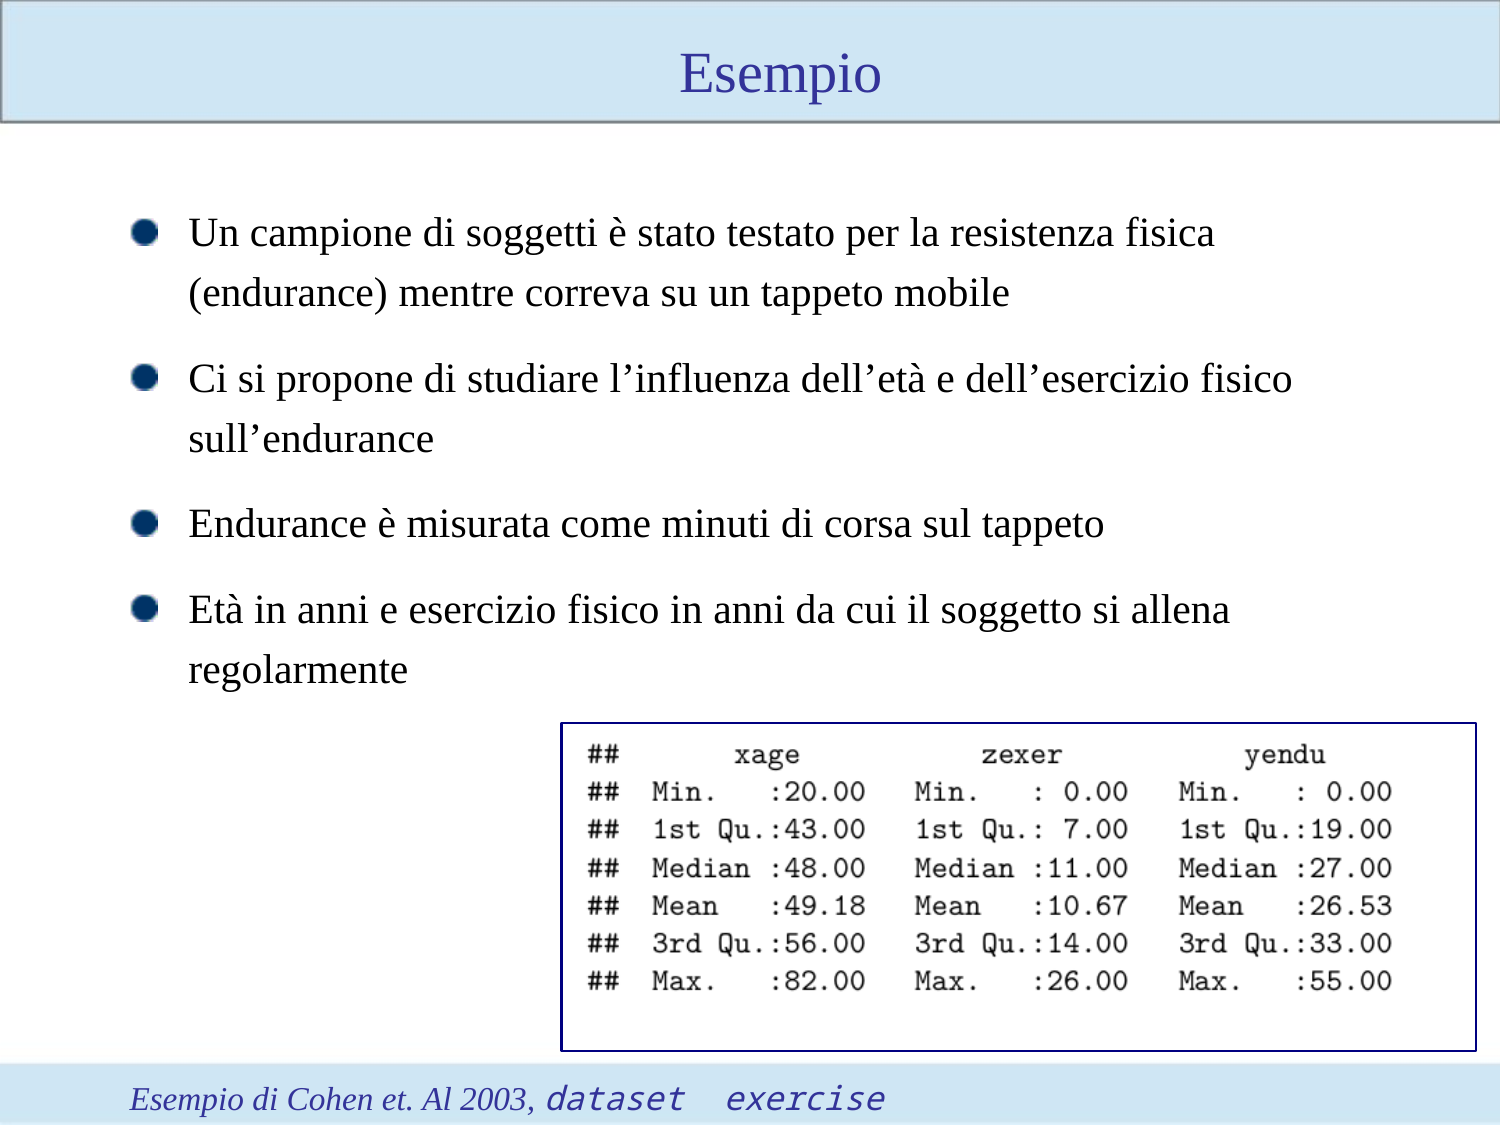

# Esempio
Un campione di soggetti è stato testato per la resistenza fisica (endurance) mentre correva su un tappeto mobile
Ci si propone di studiare l’influenza dell’età e dell’esercizio fisico sull’endurance
Endurance è misurata come minuti di corsa sul tappeto
Età in anni e esercizio fisico in anni da cui il soggetto si allena regolarmente
Esempio di Cohen et. Al 2003, dataset exercise